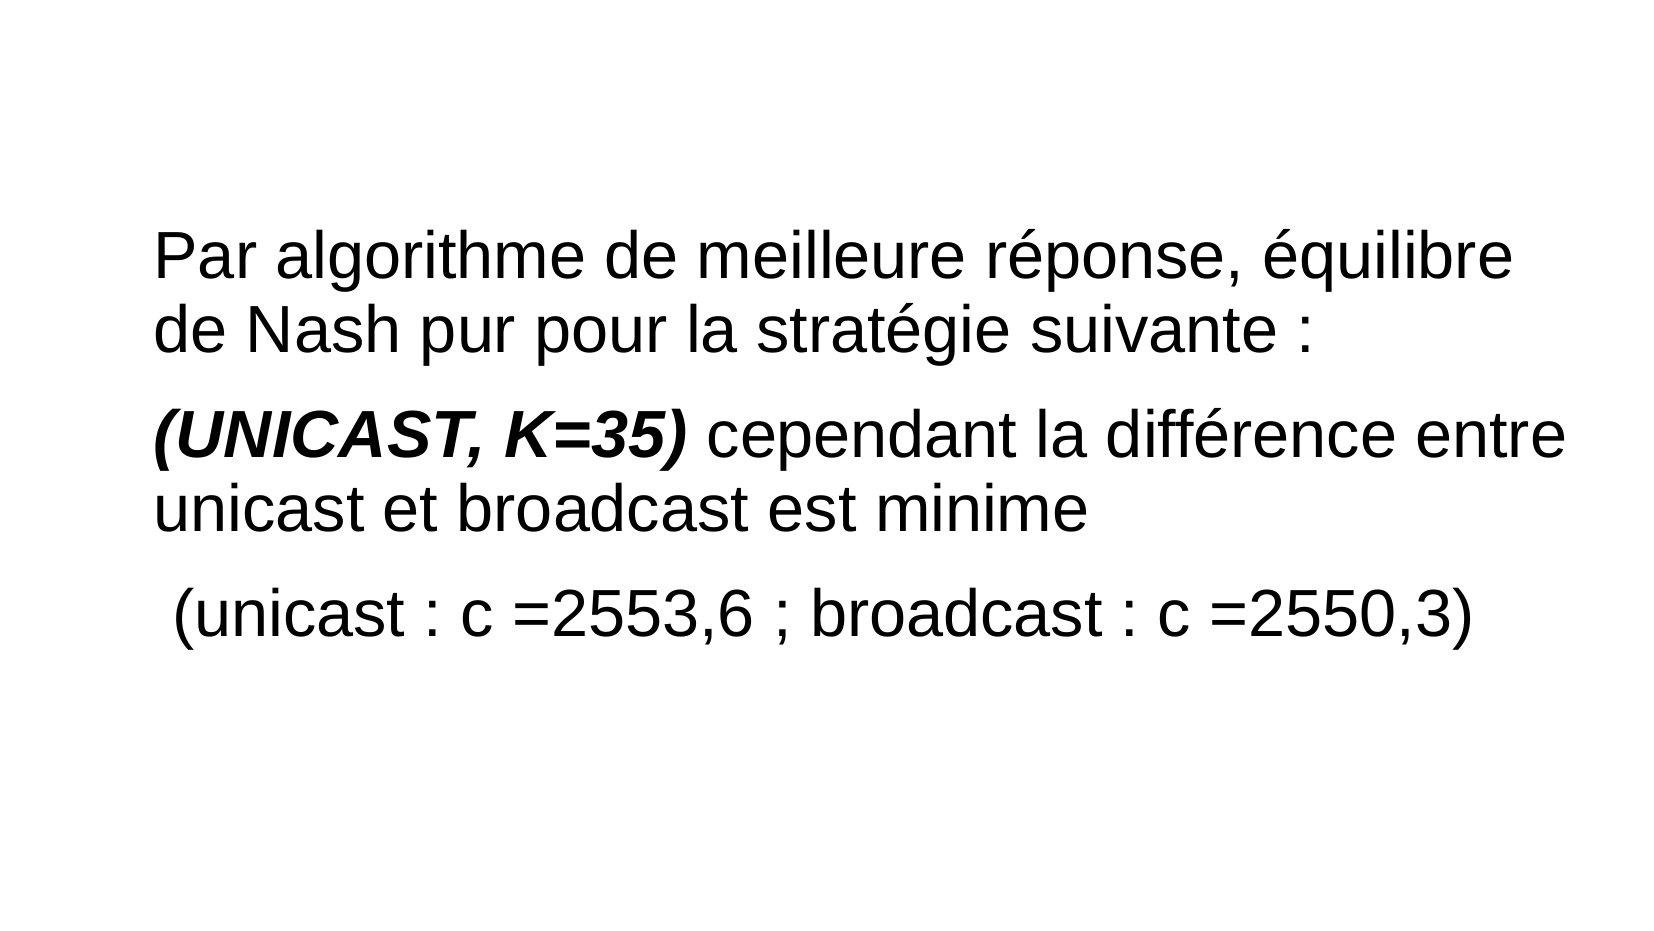

# Par algorithme de meilleure réponse, équilibre de Nash pur pour la stratégie suivante :
(UNICAST, K=35) cependant la différence entre unicast et broadcast est minime
 (unicast : c =2553,6 ; broadcast : c =2550,3)